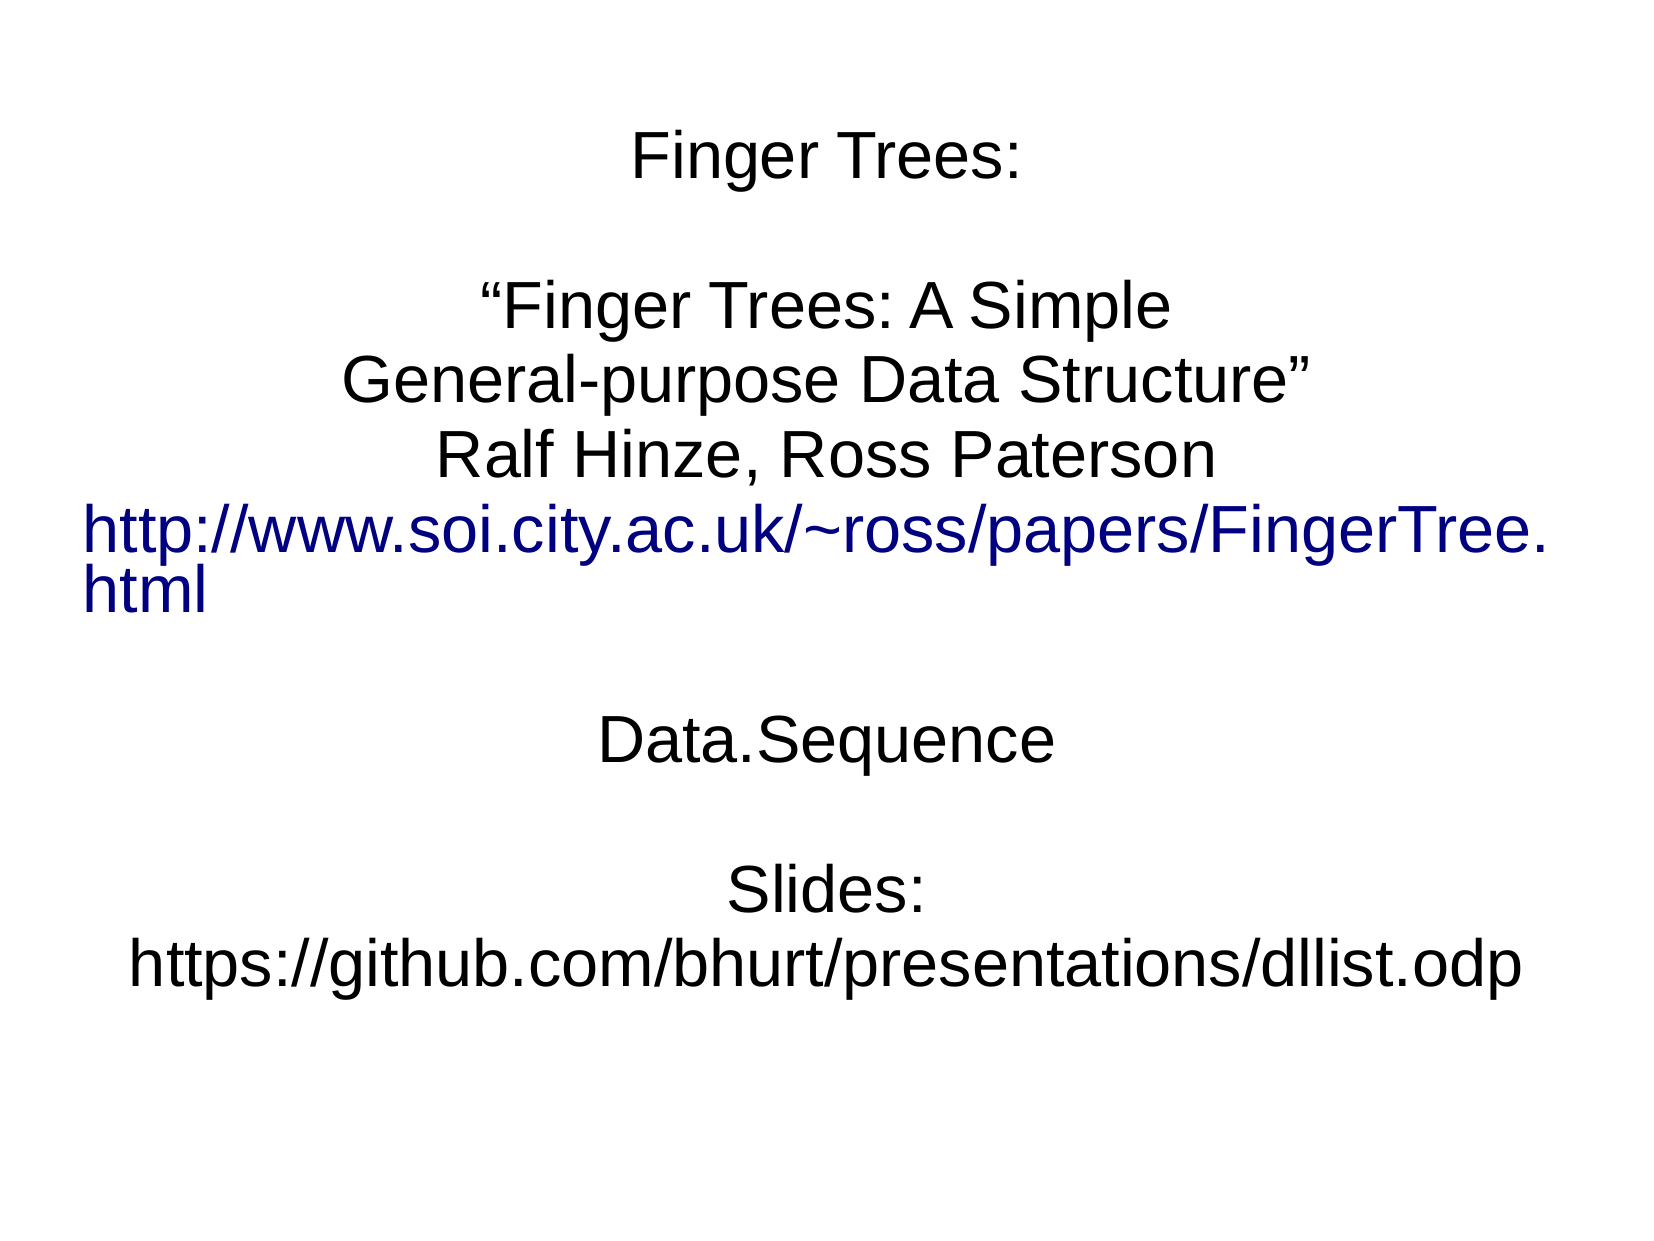

# Finger Trees:
“Finger Trees: A Simple
General-purpose Data Structure”
Ralf Hinze, Ross Patersonhttp://www.soi.city.ac.uk/~ross/papers/FingerTree.html
Data.Sequence
Slides:
https://github.com/bhurt/presentations/dllist.odp